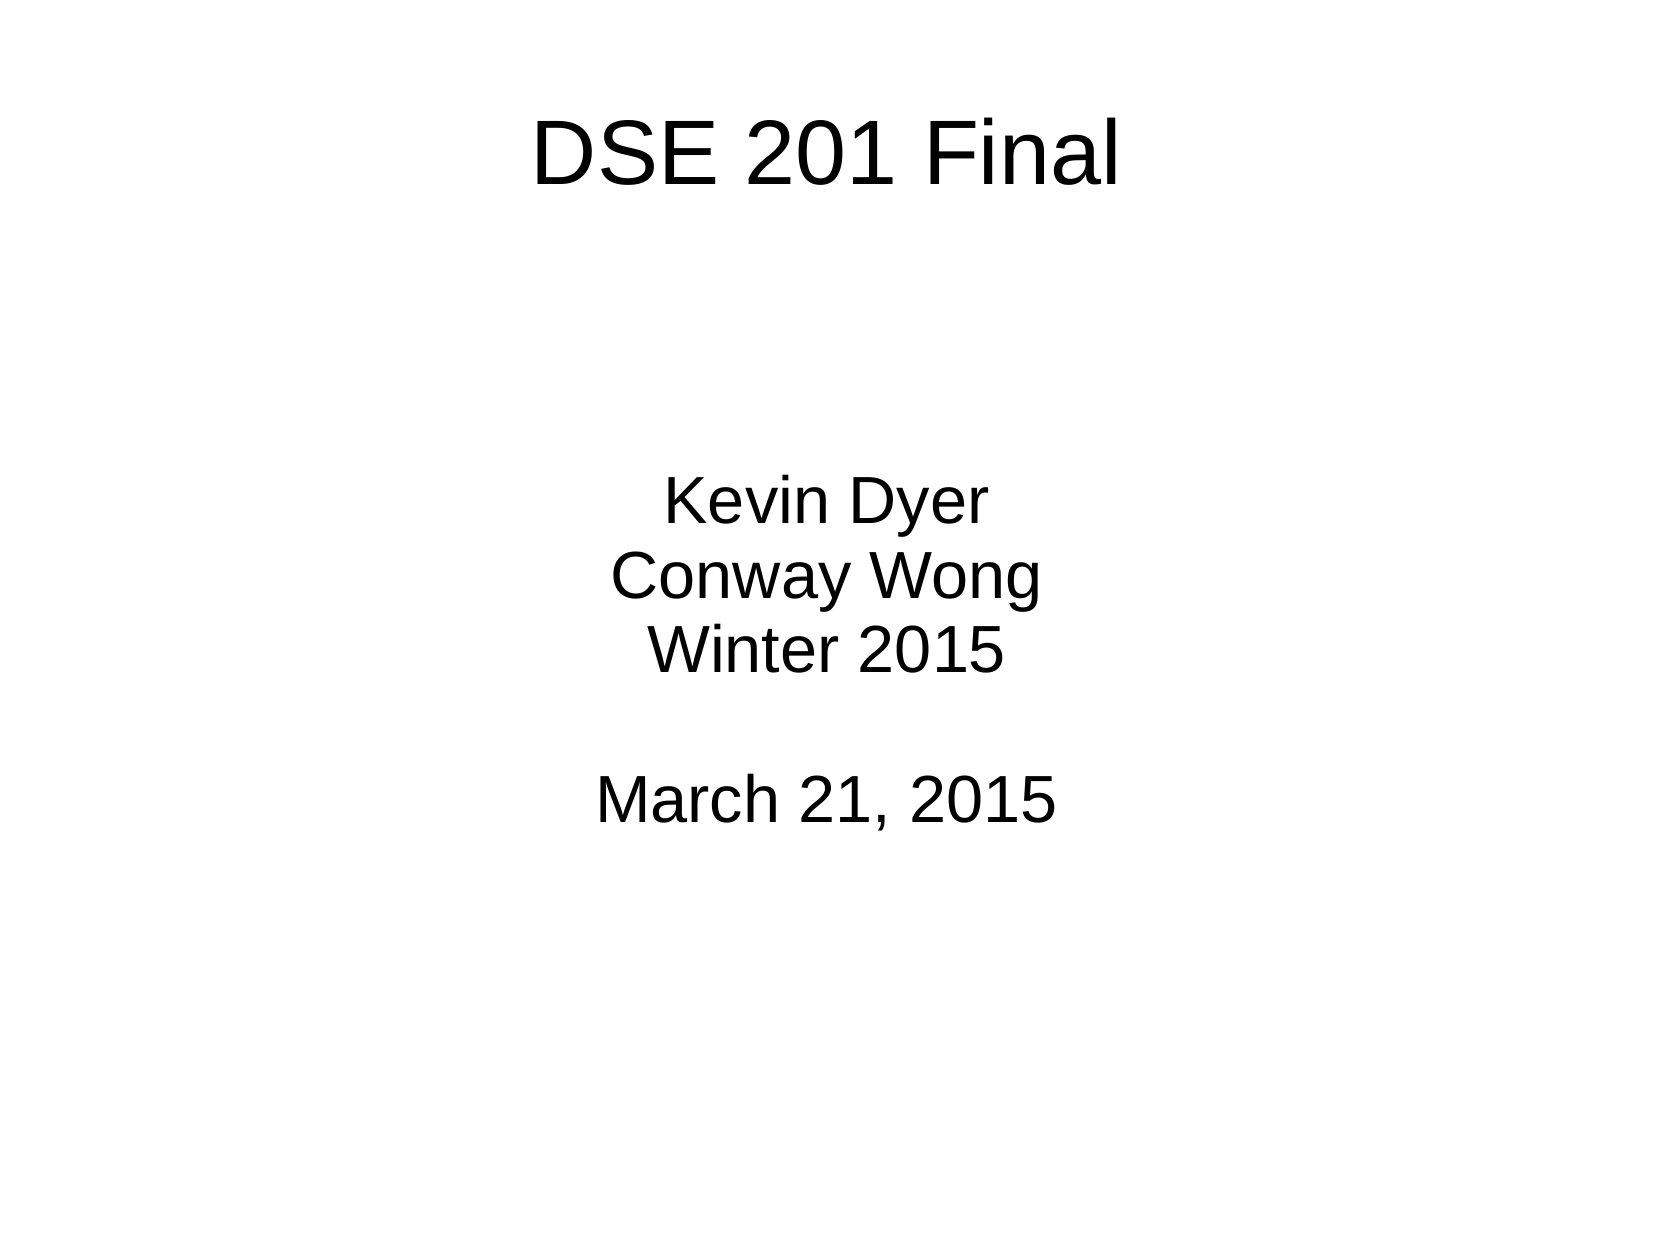

# DSE 201 Final
Kevin Dyer
Conway Wong
Winter 2015
March 21, 2015